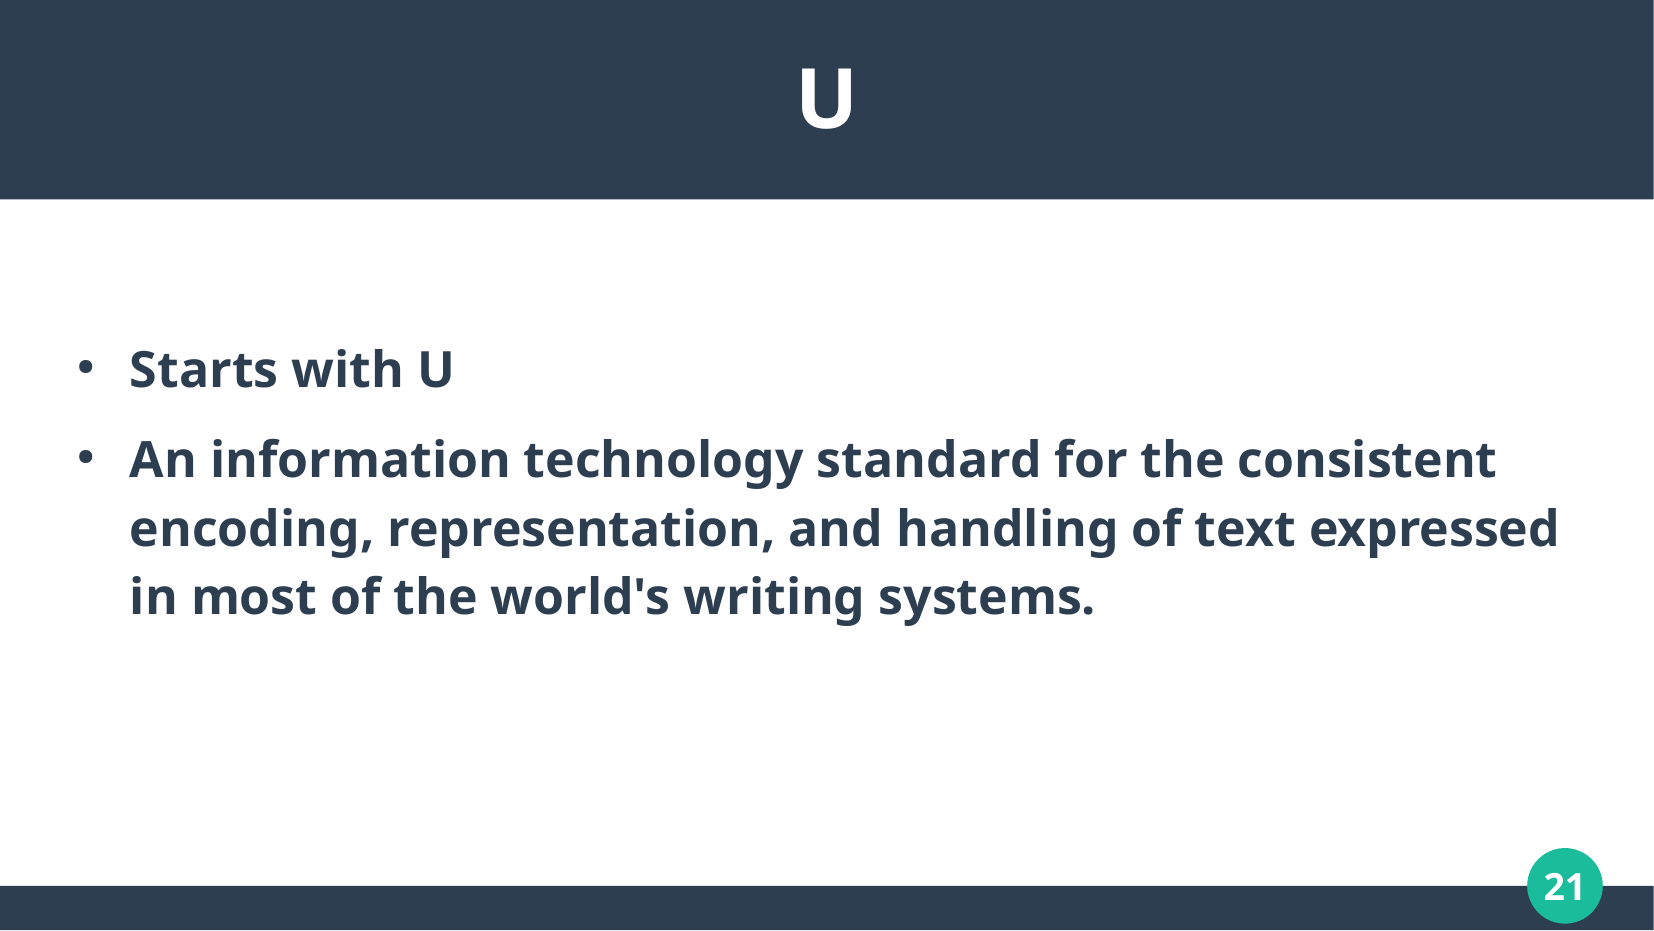

# U
Starts with U
An information technology standard for the consistent encoding, representation, and handling of text expressed in most of the world's writing systems.